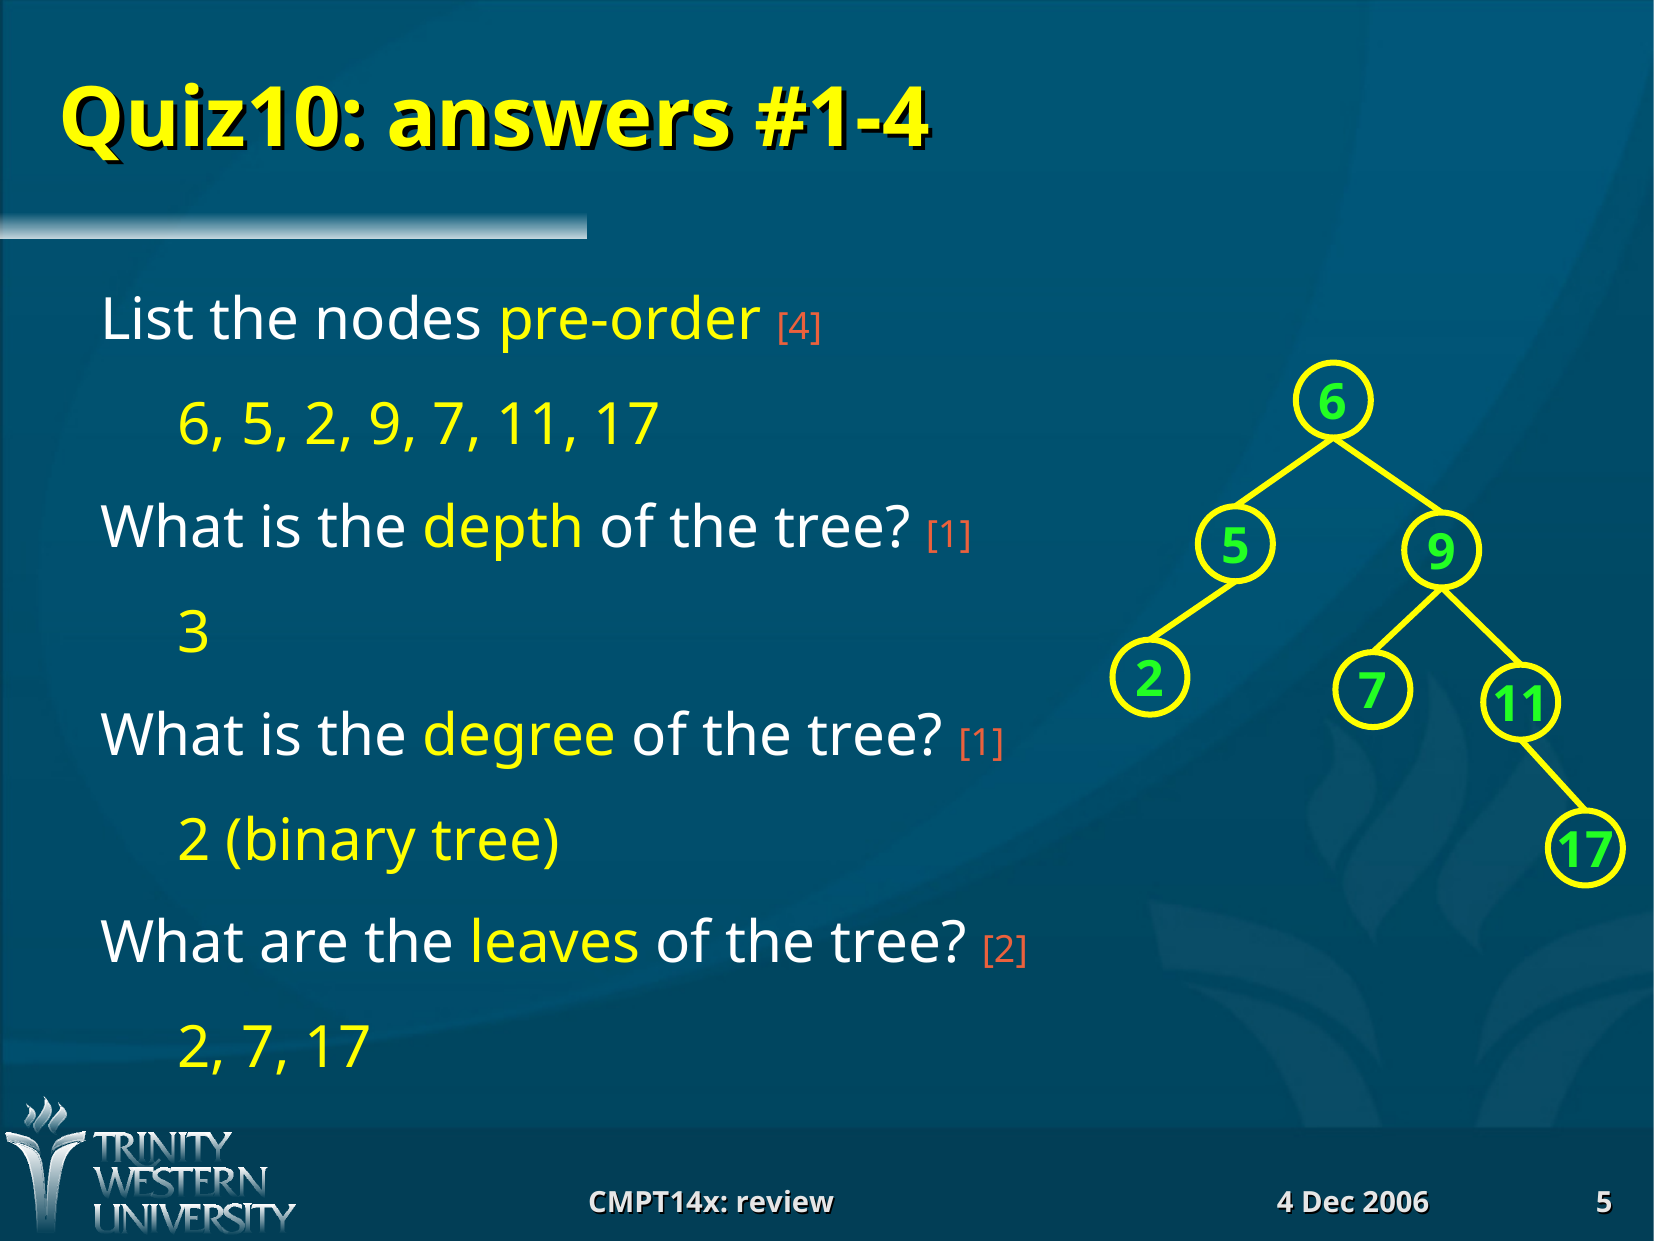

# Quiz10: answers #1-4
List the nodes pre-order [4]
6, 5, 2, 9, 7, 11, 17
What is the depth of the tree? [1]
3
What is the degree of the tree? [1]
2 (binary tree)
What are the leaves of the tree? [2]
2, 7, 17
6
5
9
2
7
11
17
CMPT14x: review
4 Dec 2006
5